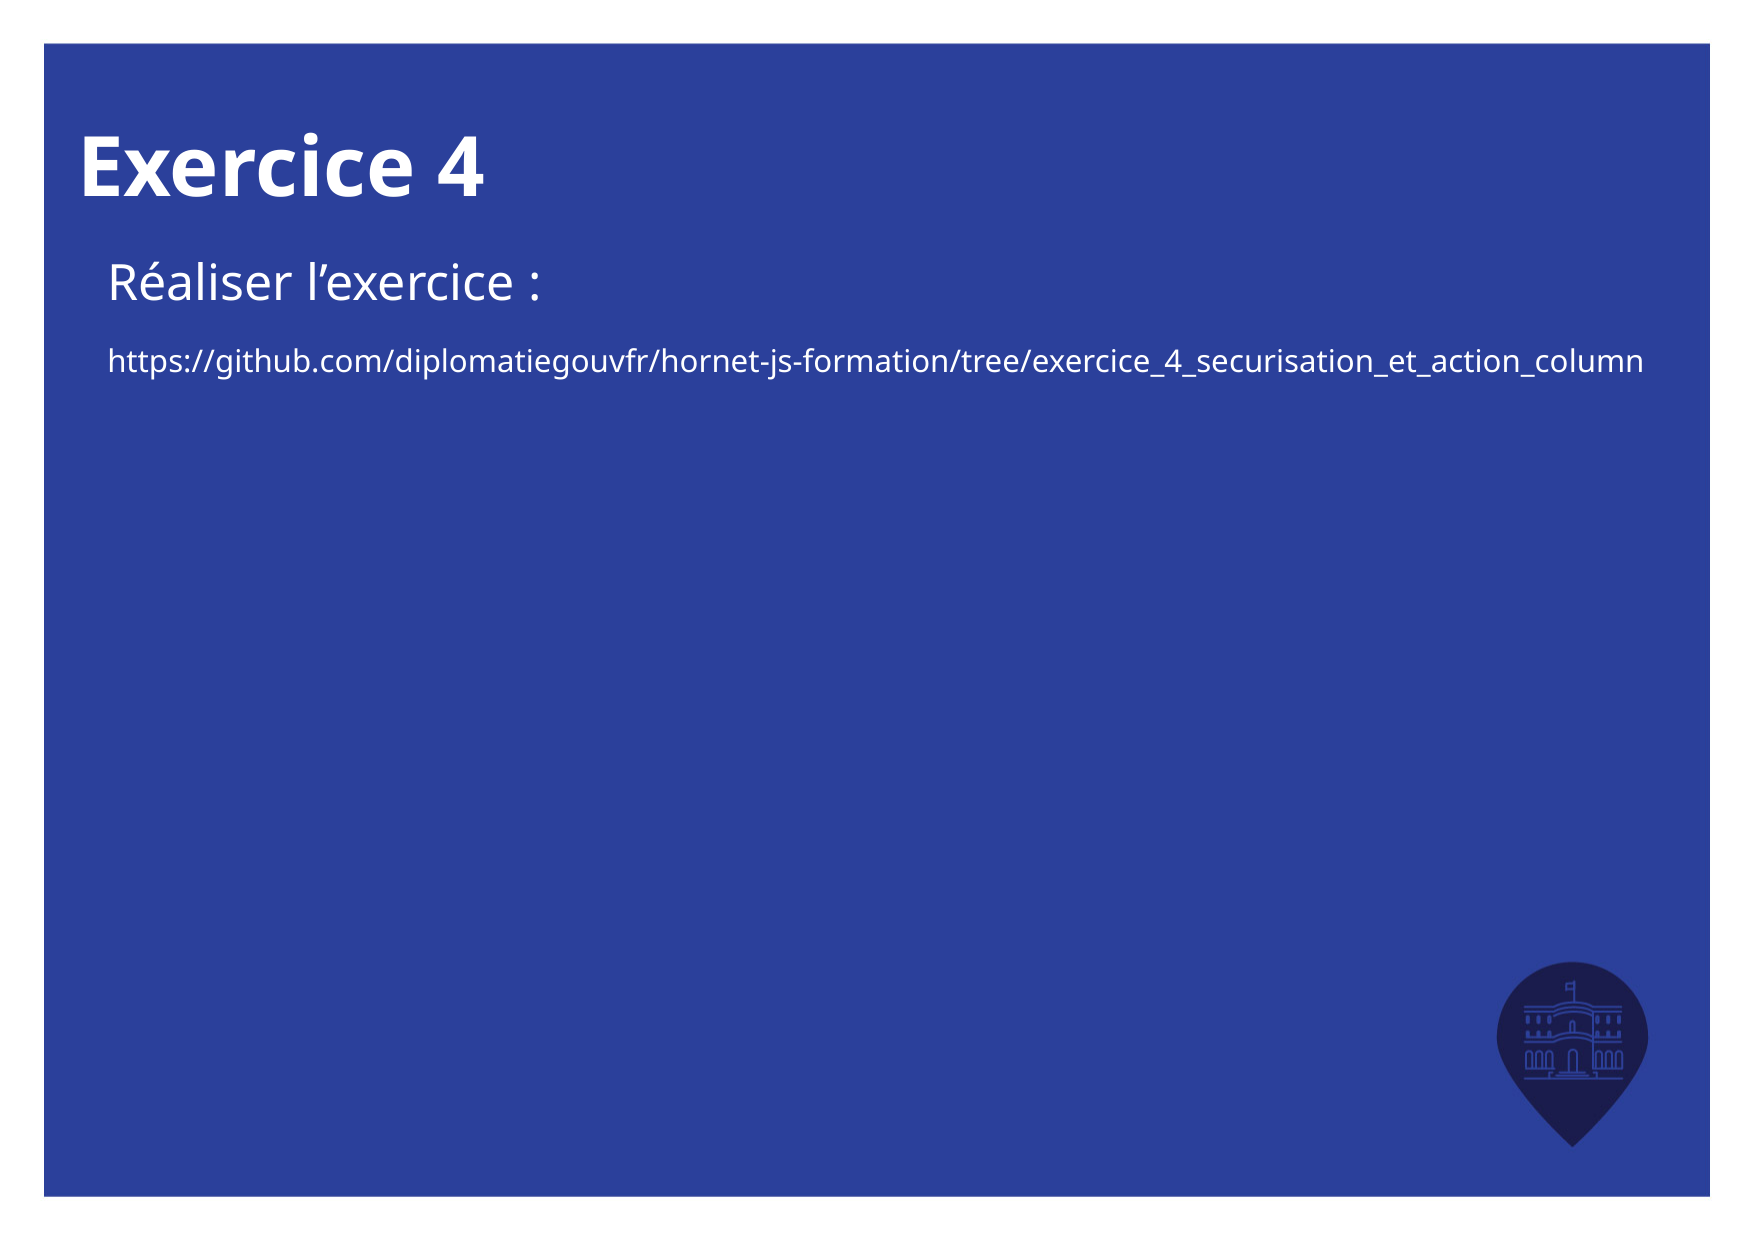

# Exercice 4
Réaliser l’exercice :
https://github.com/diplomatiegouvfr/hornet-js-formation/tree/exercice_4_securisation_et_action_column